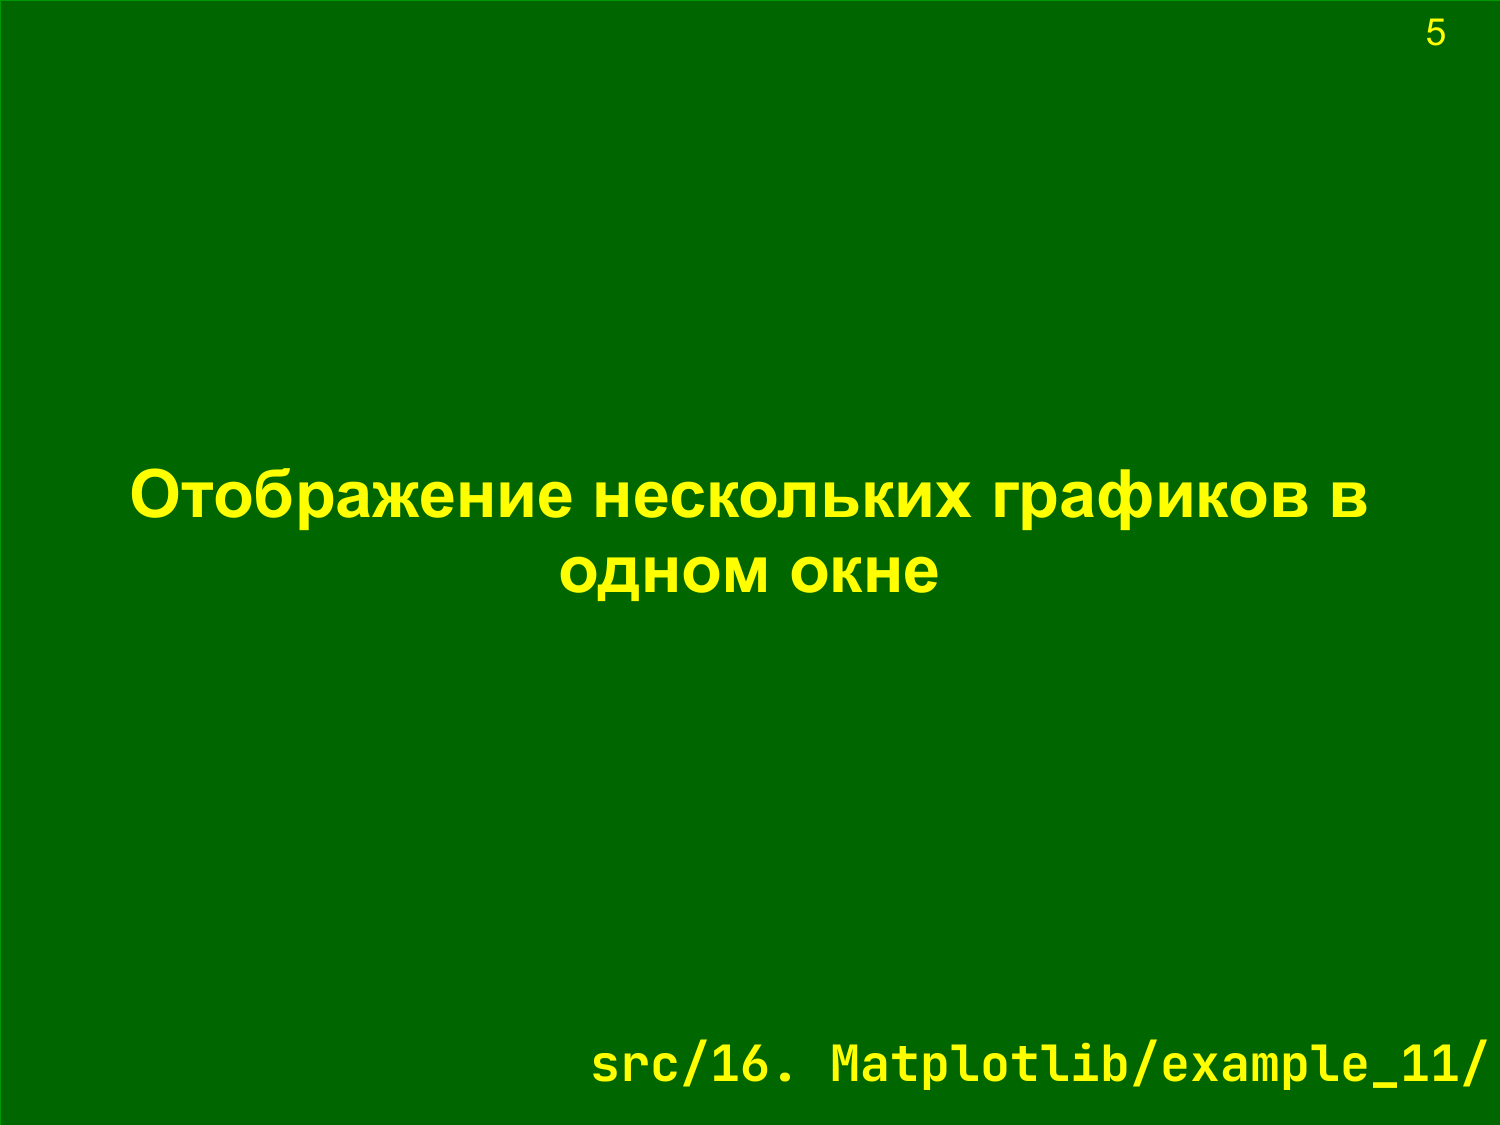

# Отображение нескольких графиков в одном окне
src/16. Matplotlib/example_11/